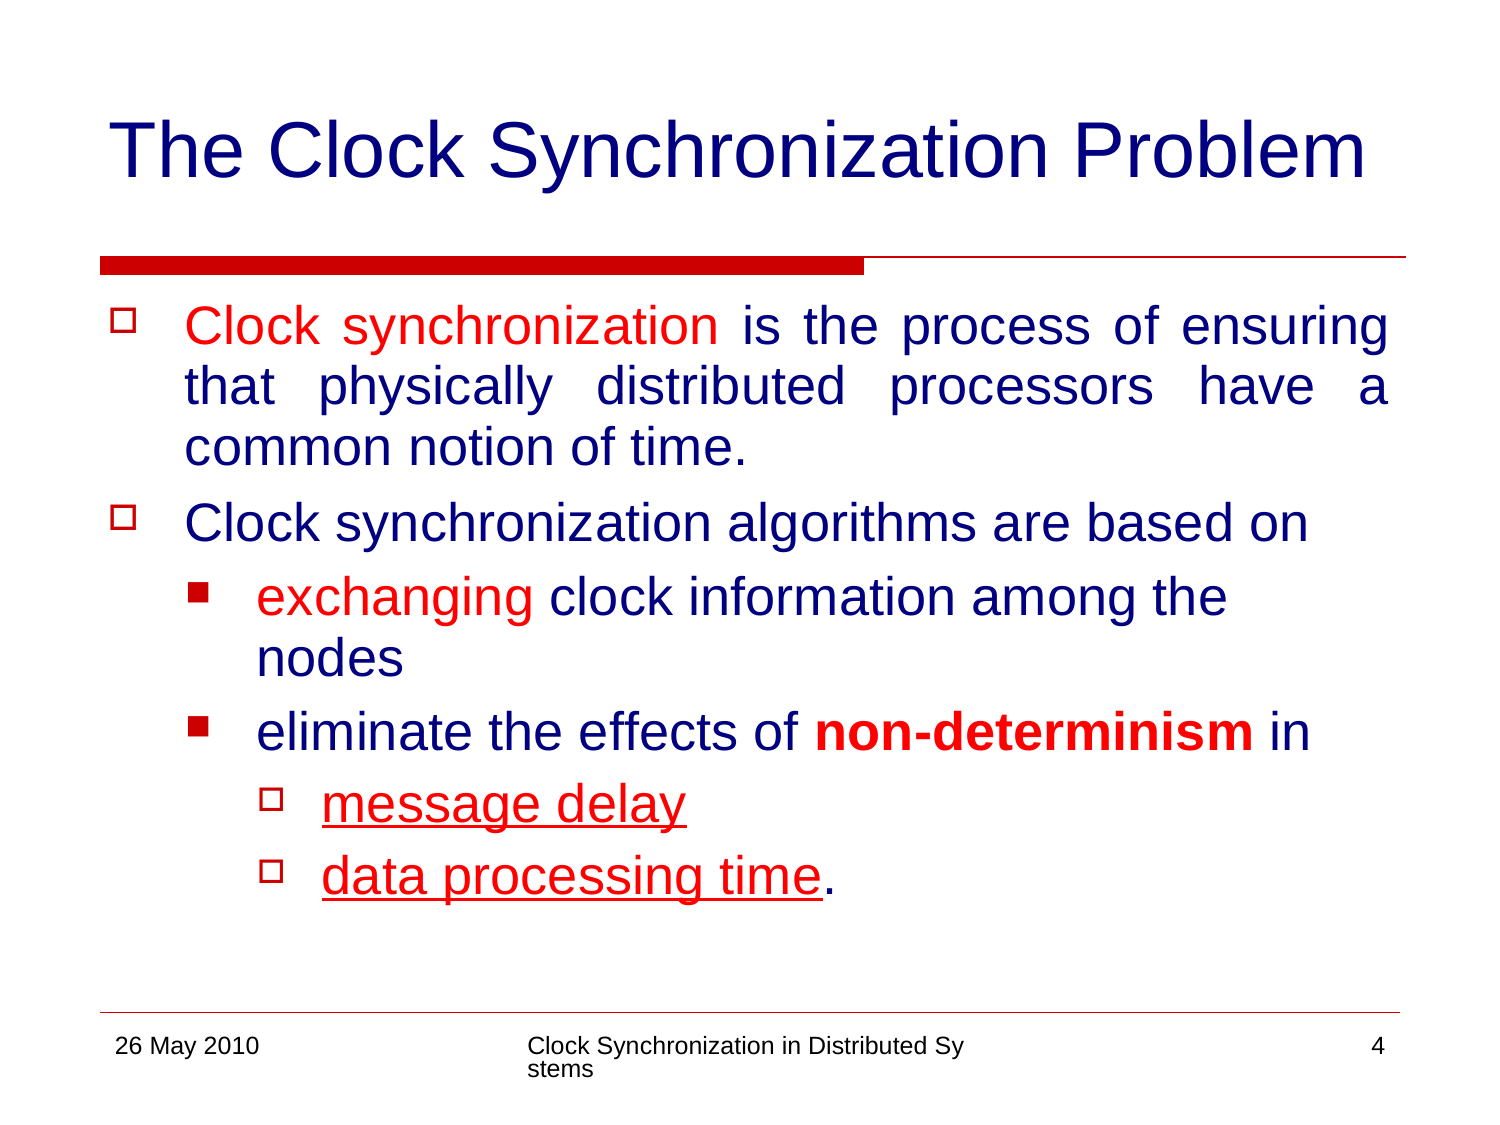

# The Clock Synchronization Problem
Clock synchronization is the process of ensuring that physically distributed processors have a common notion of time.
Clock synchronization algorithms are based on
exchanging clock information among the nodes
eliminate the effects of non-determinism in
message delay
data processing time.
26 May 2010
Clock Synchronization in Distributed Systems
4